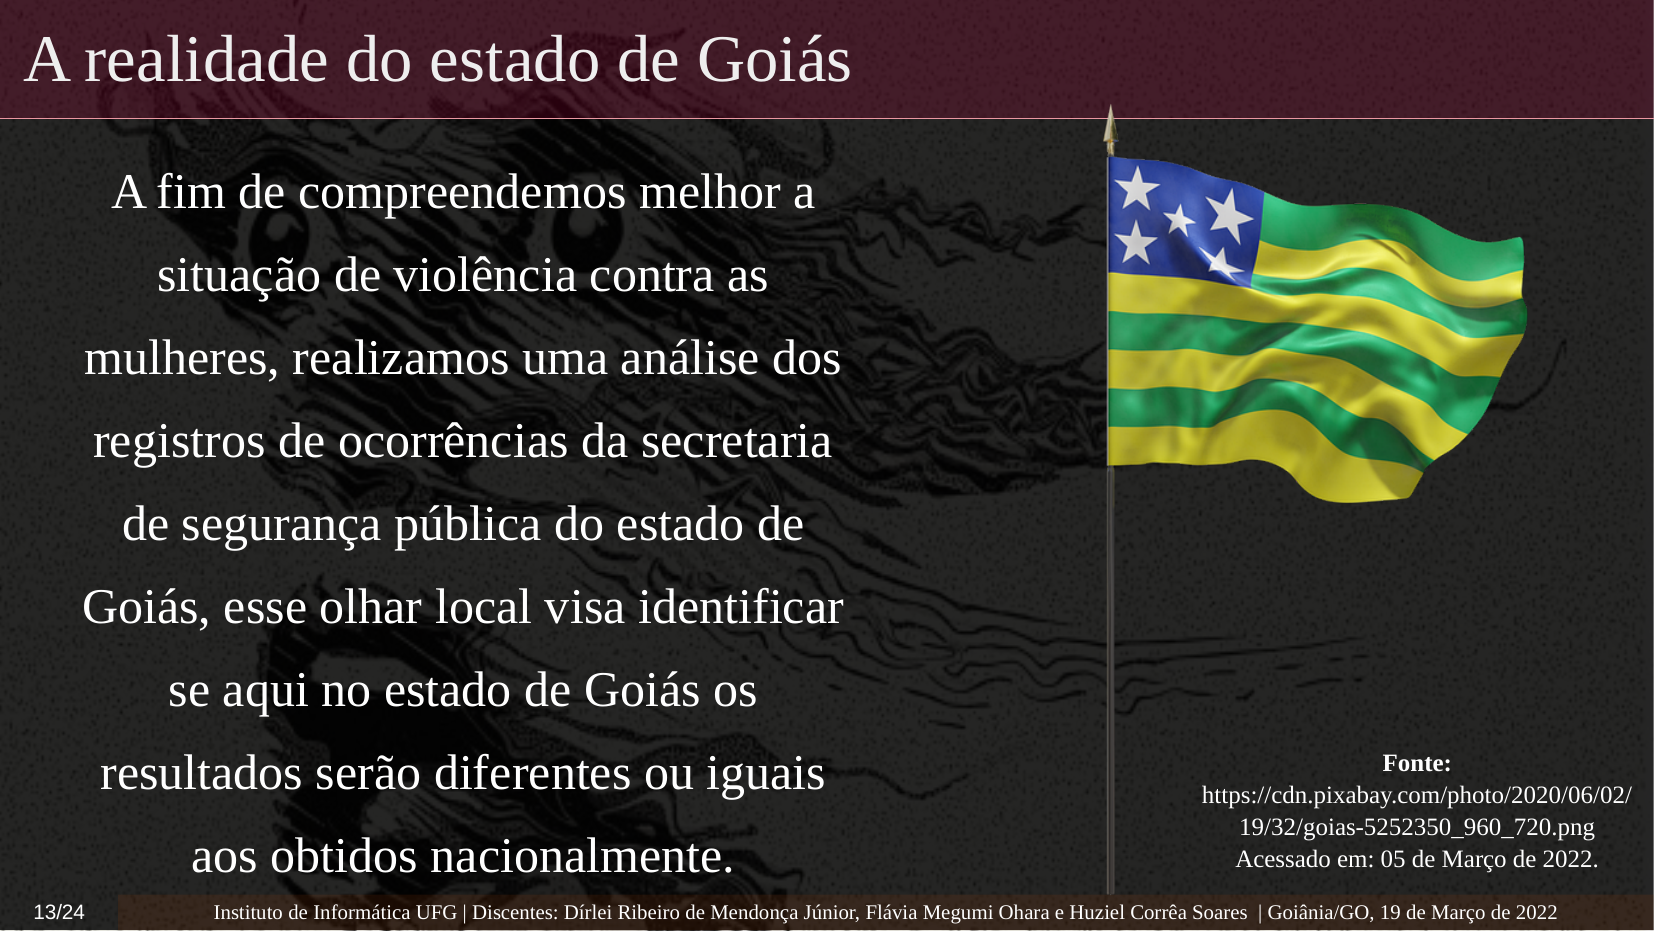

# A realidade do estado de Goiás
A fim de compreendemos melhor a situação de violência contra as mulheres, realizamos uma análise dos registros de ocorrências da secretaria de segurança pública do estado de Goiás, esse olhar local visa identificar se aqui no estado de Goiás os resultados serão diferentes ou iguais aos obtidos nacionalmente.
Fonte: https://cdn.pixabay.com/photo/2020/06/02/19/32/goias-5252350_960_720.png
Acessado em: 05 de Março de 2022.
13